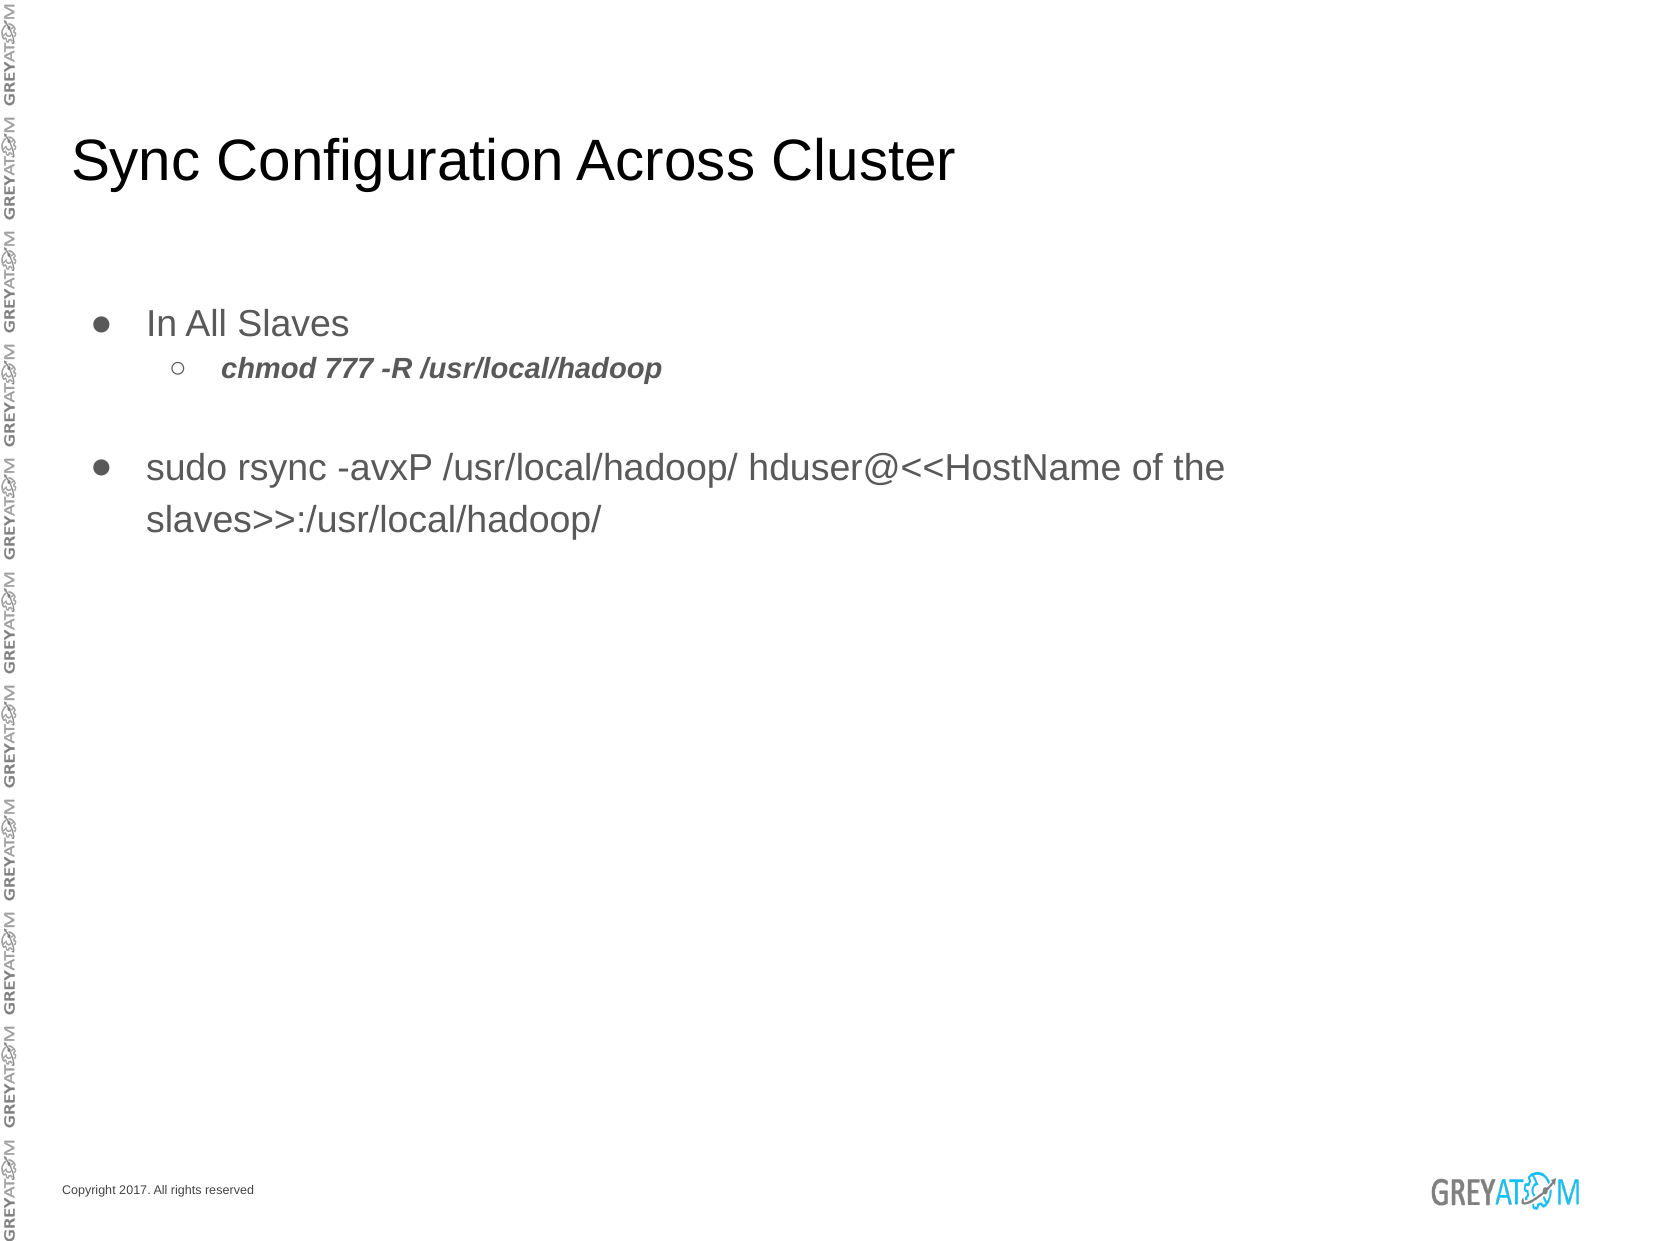

Sync Configuration Across Cluster
In All Slaves
chmod 777 -R /usr/local/hadoop
sudo rsync -avxP /usr/local/hadoop/ hduser@<<HostName of the slaves>>:/usr/local/hadoop/